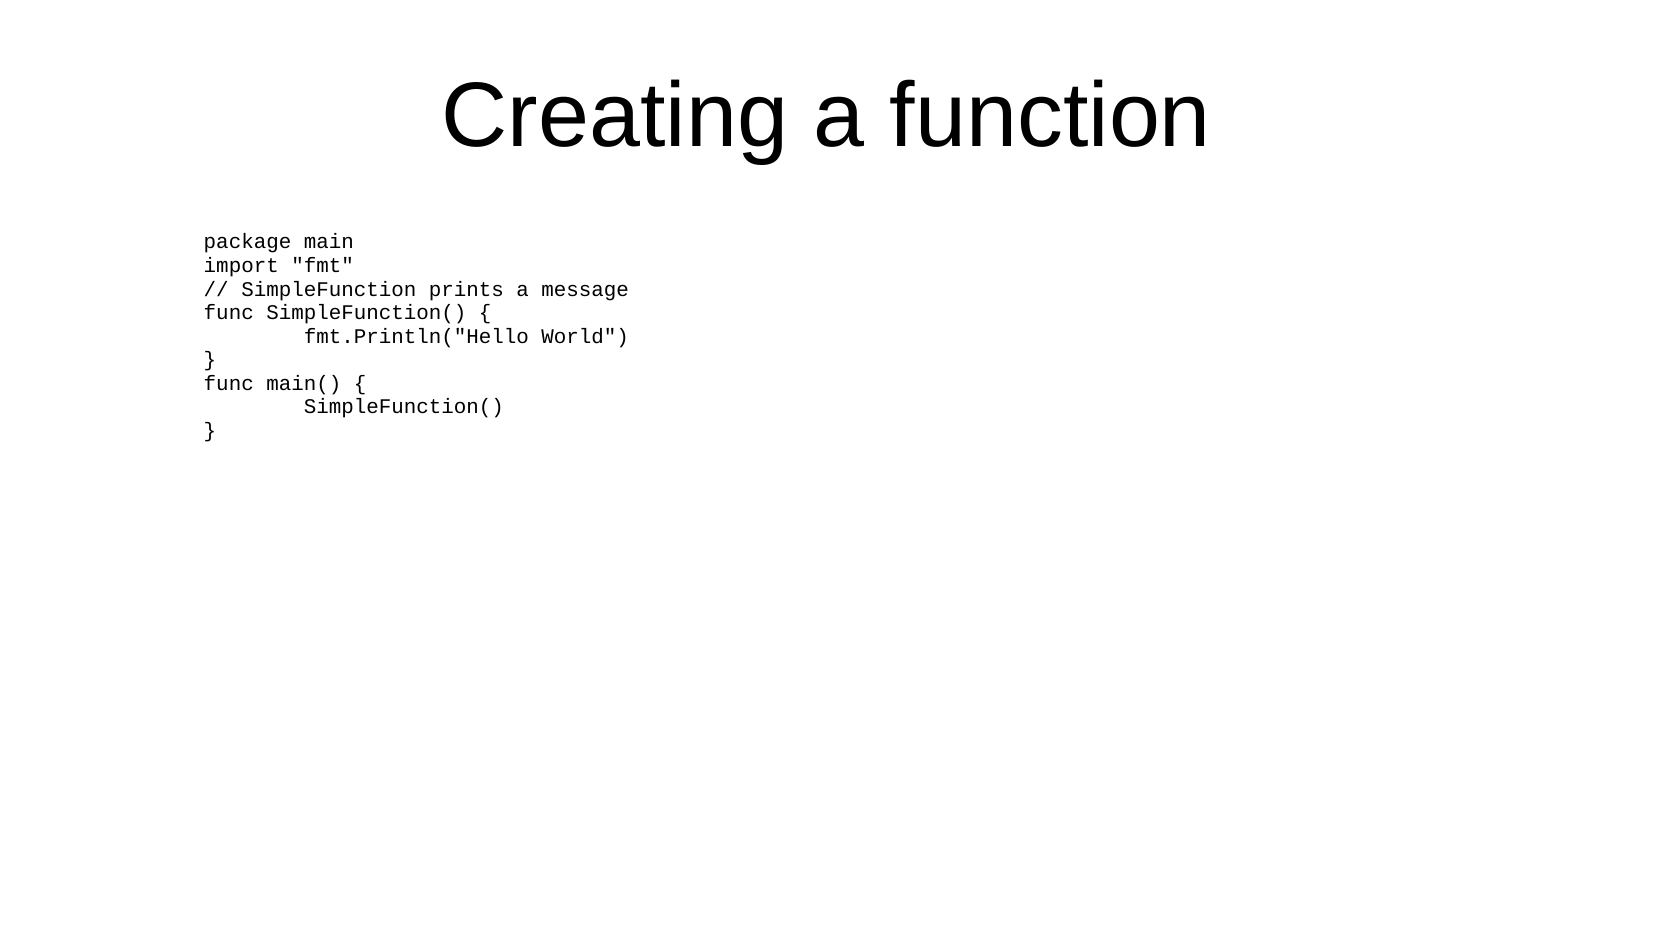

# Creating a function
package main
import "fmt"
// SimpleFunction prints a message
func SimpleFunction() {
 fmt.Println("Hello World")
}
func main() {
 SimpleFunction()
}